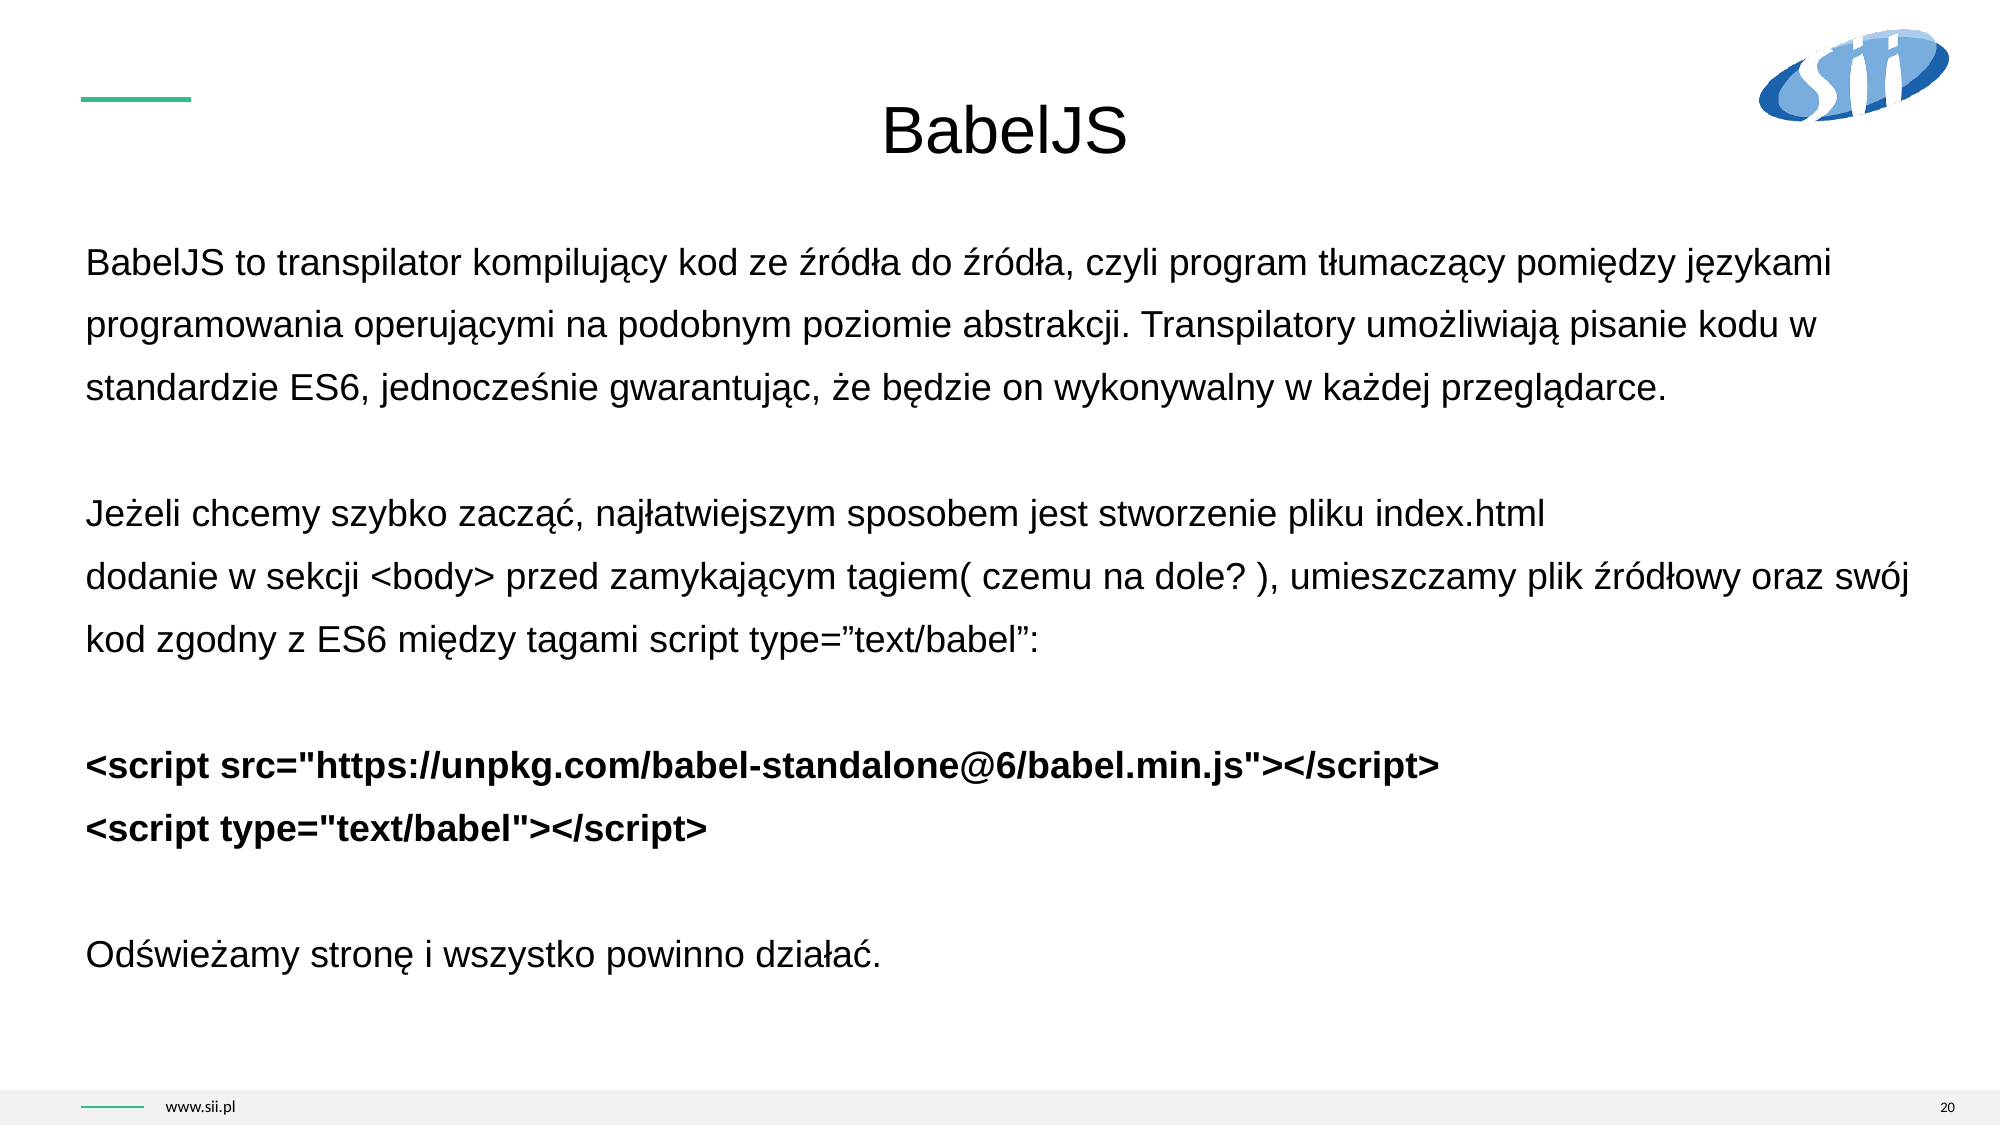

#
BabelJS
BabelJS to transpilator kompilujący kod ze źródła do źródła, czyli program tłumaczący pomiędzy językami programowania operującymi na podobnym poziomie abstrakcji. Transpilatory umożliwiają pisanie kodu w standardzie ES6, jednocześnie gwarantując, że będzie on wykonywalny w każdej przeglądarce.
Jeżeli chcemy szybko zacząć, najłatwiejszym sposobem jest stworzenie pliku index.html
dodanie w sekcji <body> przed zamykającym tagiem( czemu na dole? ), umieszczamy plik źródłowy oraz swój kod zgodny z ES6 między tagami script type=”text/babel”:
<script src="https://unpkg.com/babel-standalone@6/babel.min.js"></script>
<script type="text/babel"></script>
Odświeżamy stronę i wszystko powinno działać.